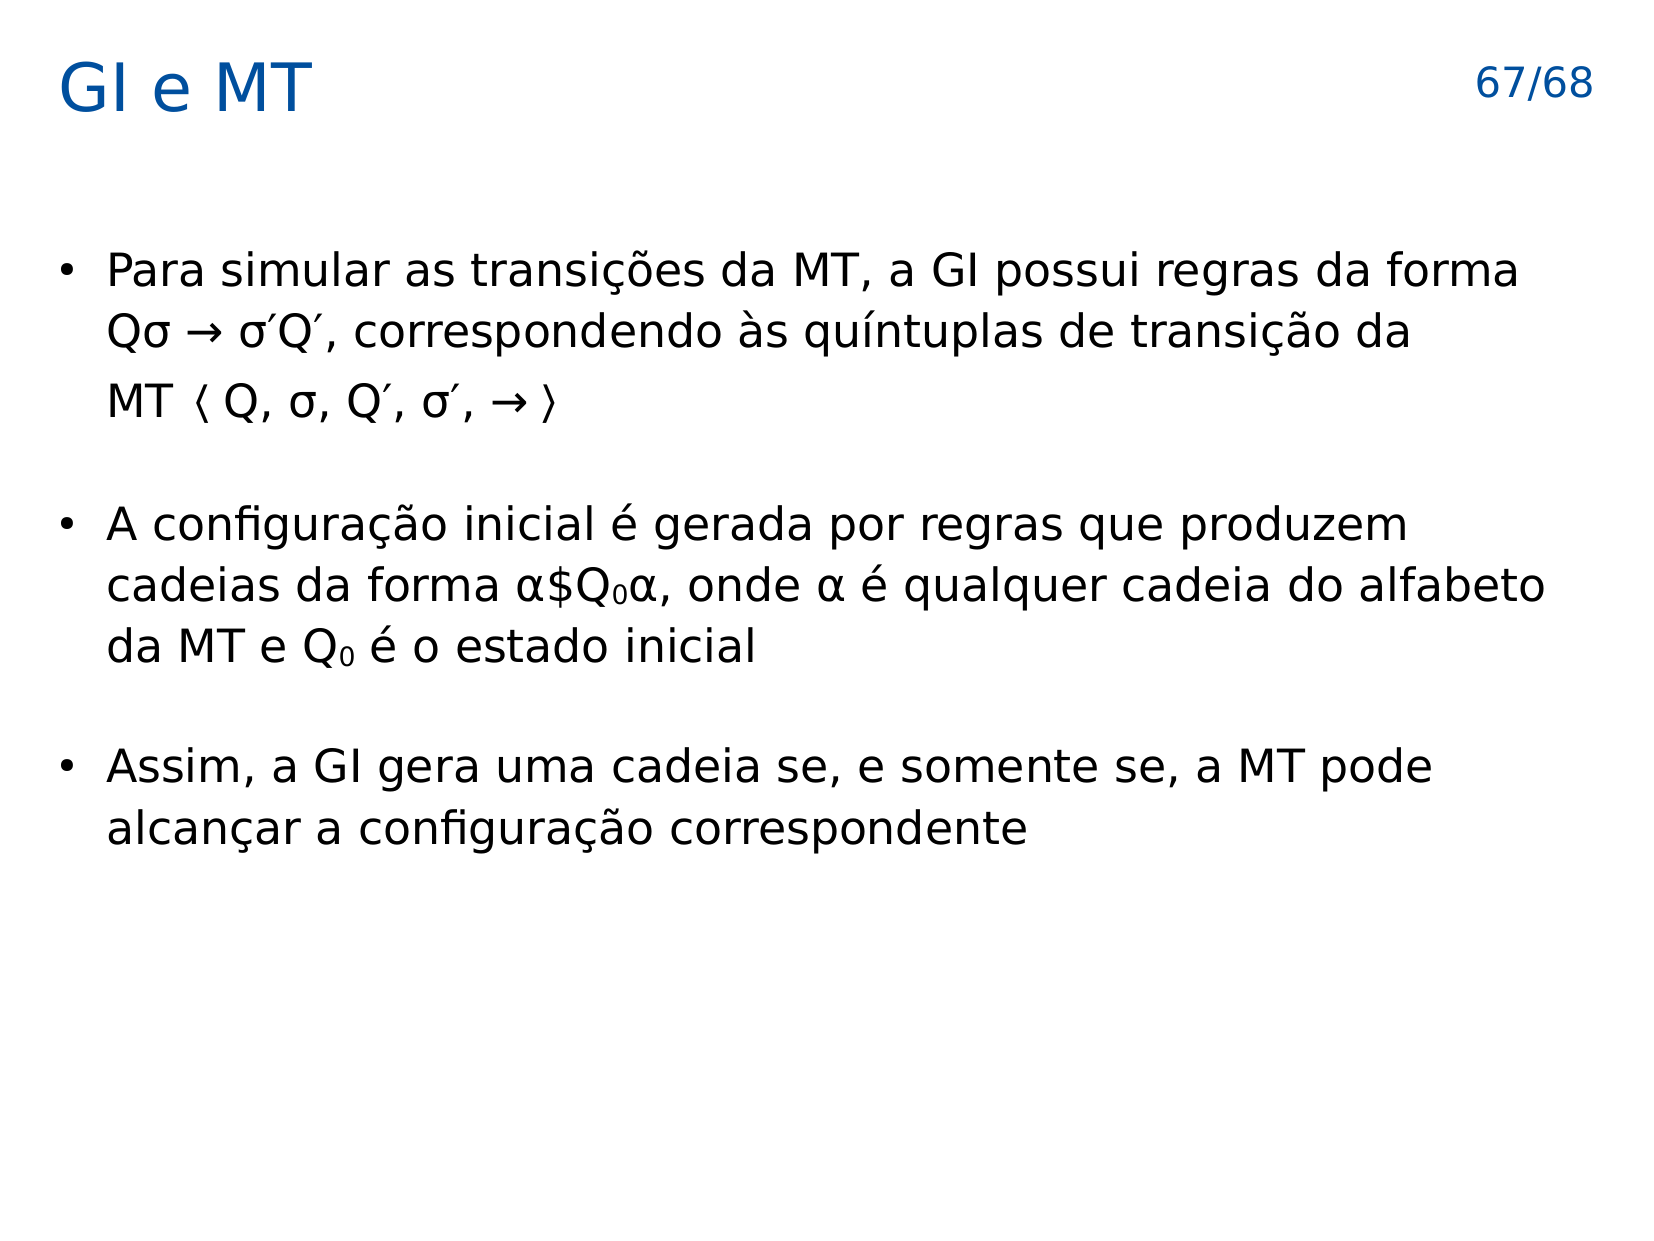

# GI e MT
67
Para simular as transições da MT, a GI possui regras da forma Qσ → σ′Q′, correspondendo às quíntuplas de transição da MT〈Q, σ, Q′, σ′, →〉
A configuração inicial é gerada por regras que produzem cadeias da forma α$Q0α, onde α é qualquer cadeia do alfabeto da MT e Q0 é o estado inicial
Assim, a GI gera uma cadeia se, e somente se, a MT pode alcançar a configuração correspondente